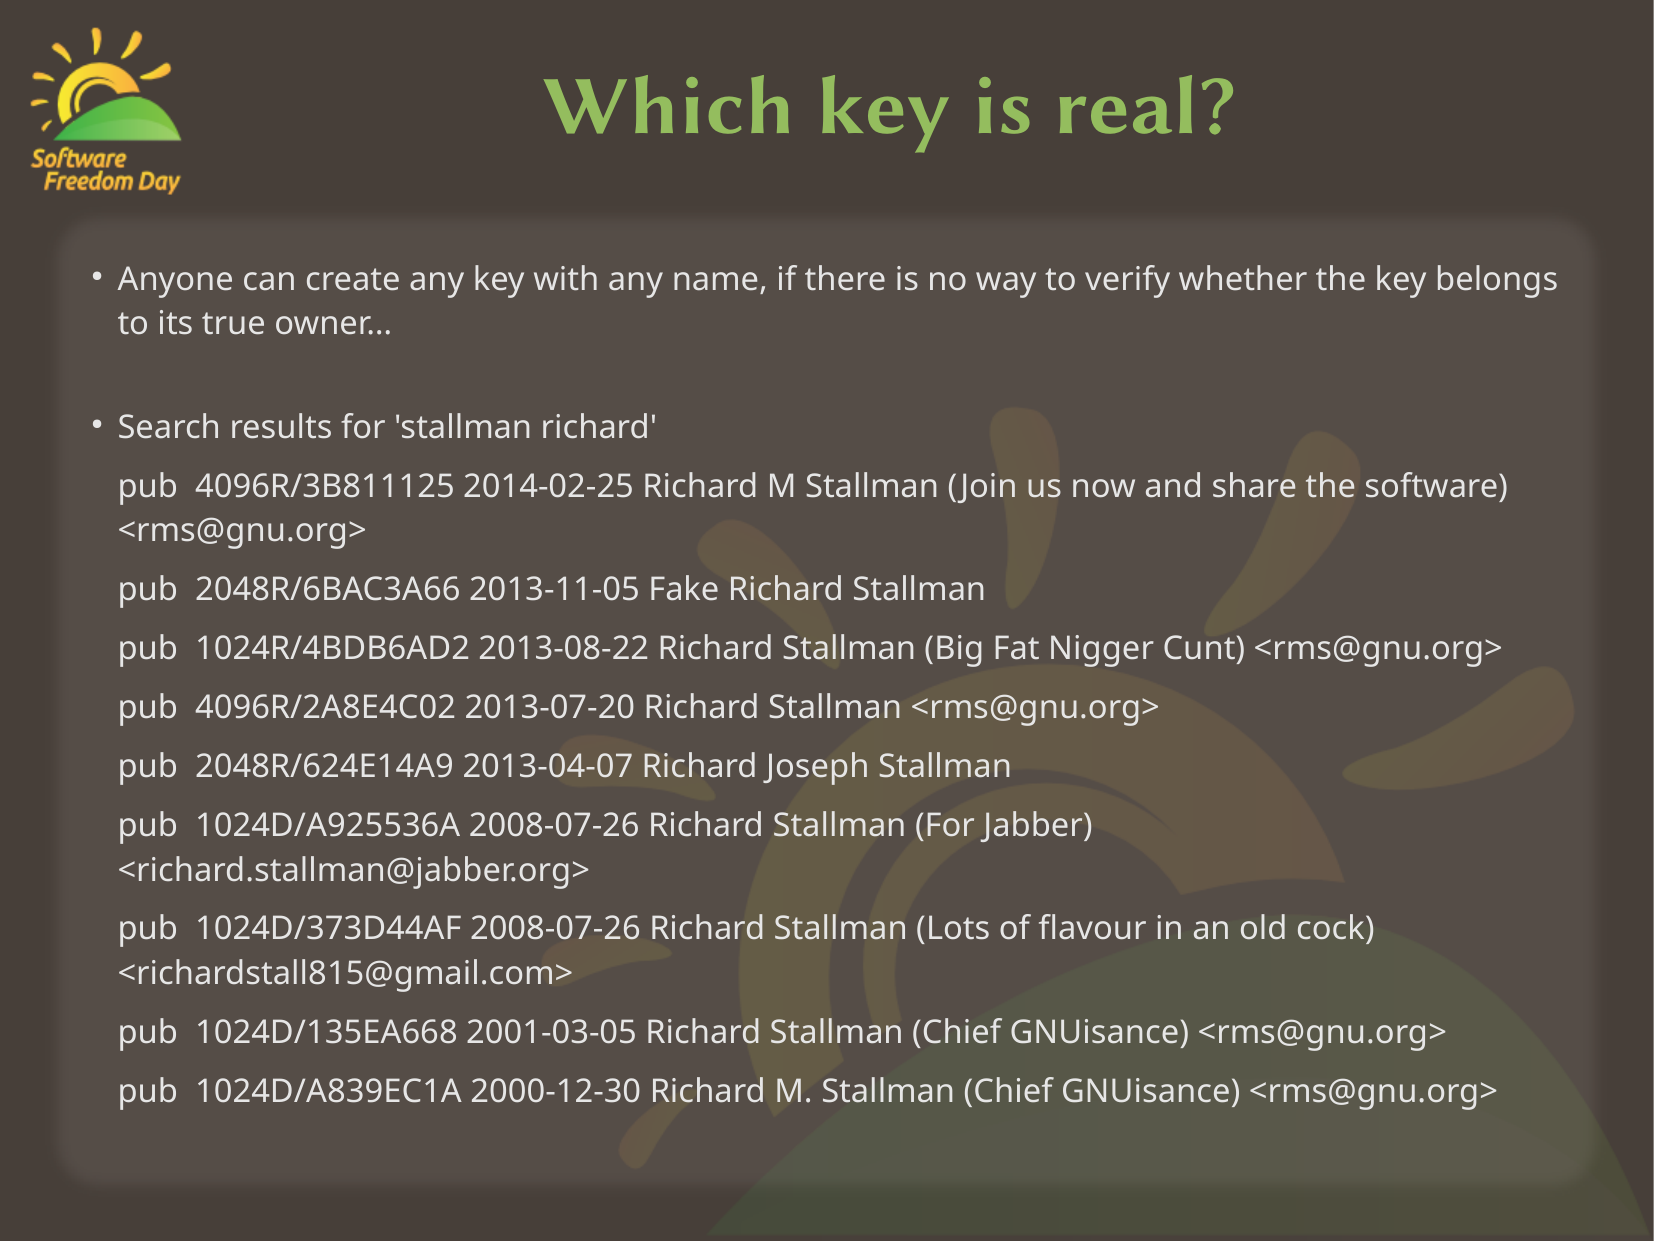

# Which key is real?
Anyone can create any key with any name, if there is no way to verify whether the key belongs to its true owner…
Search results for 'stallman richard'
pub 4096R/3B811125 2014-02-25 Richard M Stallman (Join us now and share the software) <rms@gnu.org>
pub 2048R/6BAC3A66 2013-11-05 Fake Richard Stallman
pub 1024R/4BDB6AD2 2013-08-22 Richard Stallman (Big Fat Nigger Cunt) <rms@gnu.org>
pub 4096R/2A8E4C02 2013-07-20 Richard Stallman <rms@gnu.org>
pub 2048R/624E14A9 2013-04-07 Richard Joseph Stallman
pub 1024D/A925536A 2008-07-26 Richard Stallman (For Jabber) <richard.stallman@jabber.org>
pub 1024D/373D44AF 2008-07-26 Richard Stallman (Lots of flavour in an old cock) <richardstall815@gmail.com>
pub 1024D/135EA668 2001-03-05 Richard Stallman (Chief GNUisance) <rms@gnu.org>
pub 1024D/A839EC1A 2000-12-30 Richard M. Stallman (Chief GNUisance) <rms@gnu.org>